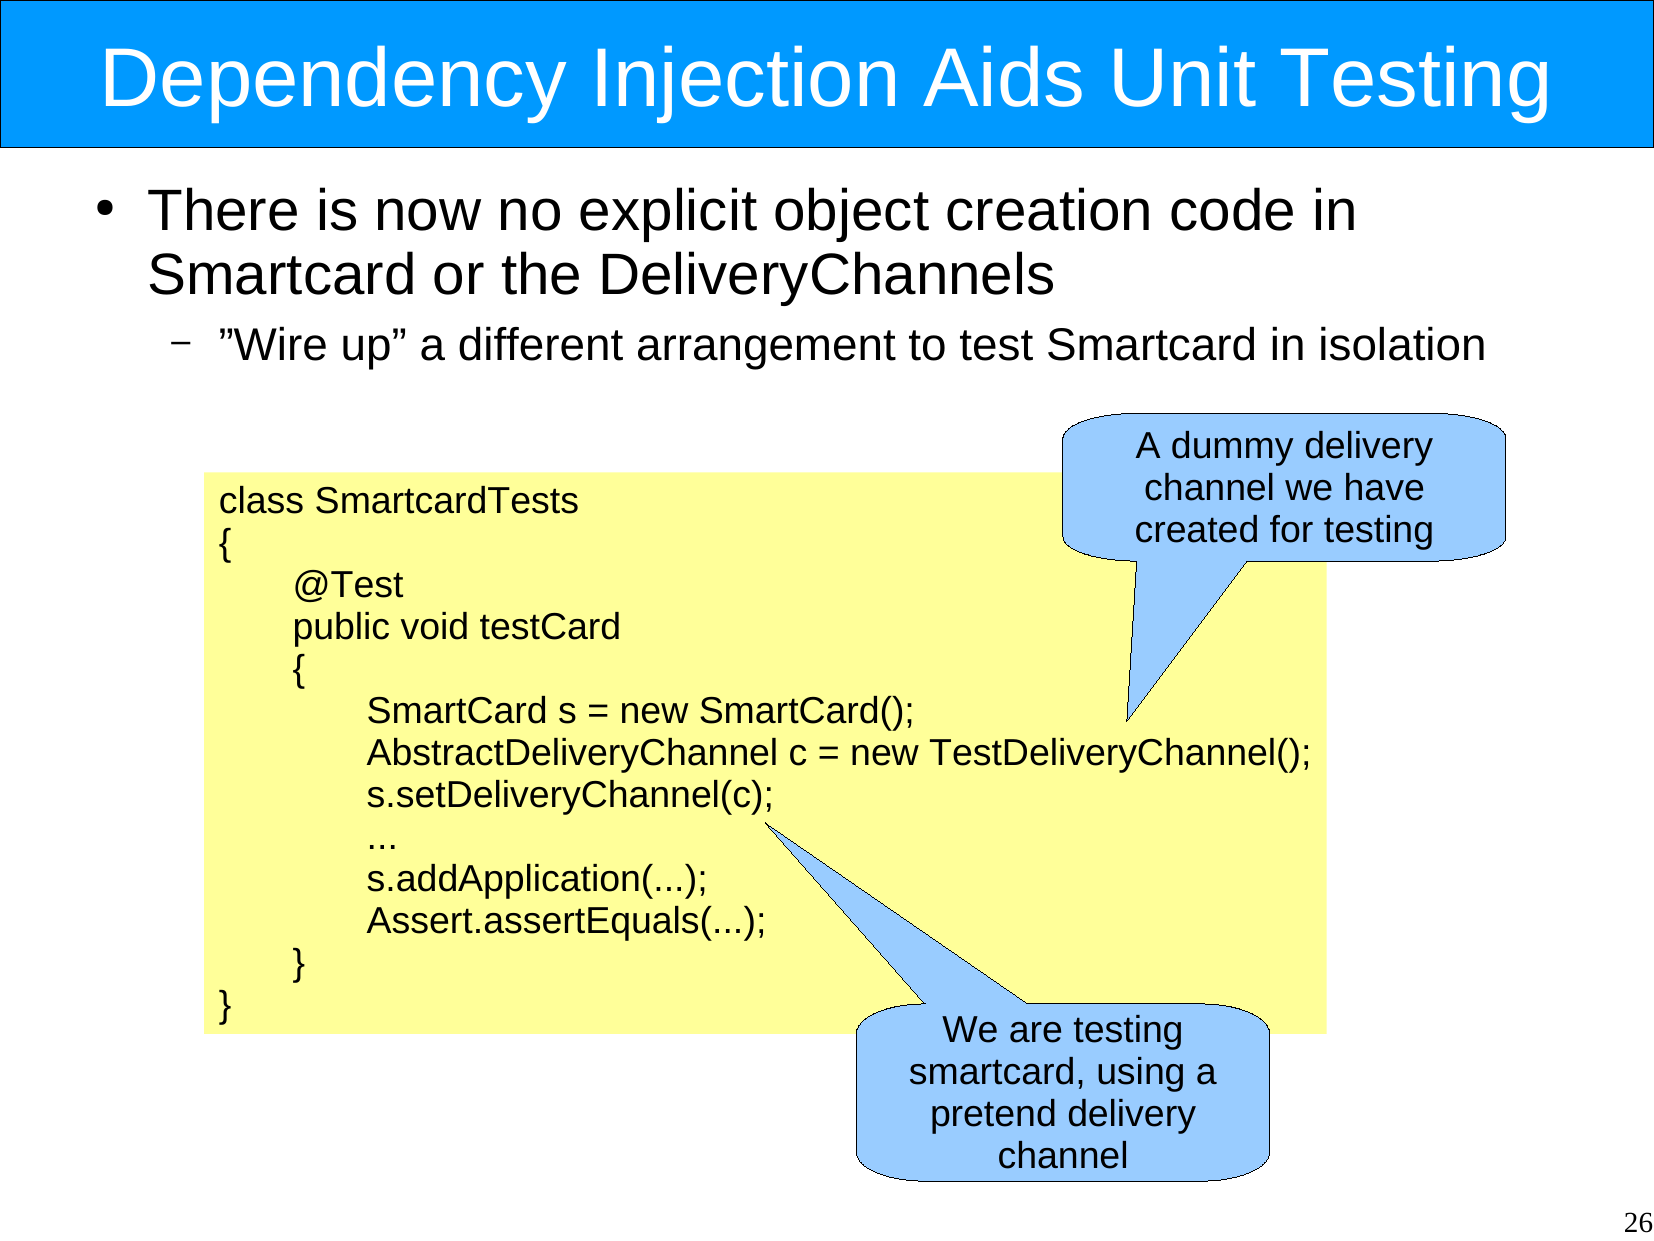

# Dependency Injection Aids Unit Testing
There is now no explicit object creation code in Smartcard or the DeliveryChannels
”Wire up” a different arrangement to test Smartcard in isolation
A dummy delivery channel we have created for testing
class SmartcardTests
{
	@Test
	public void testCard
	{
		SmartCard s = new SmartCard();
		AbstractDeliveryChannel c = new TestDeliveryChannel();
		s.setDeliveryChannel(c);
		...
		s.addApplication(...);
		Assert.assertEquals(...);
	}
}
We are testing smartcard, using a pretend delivery channel
26